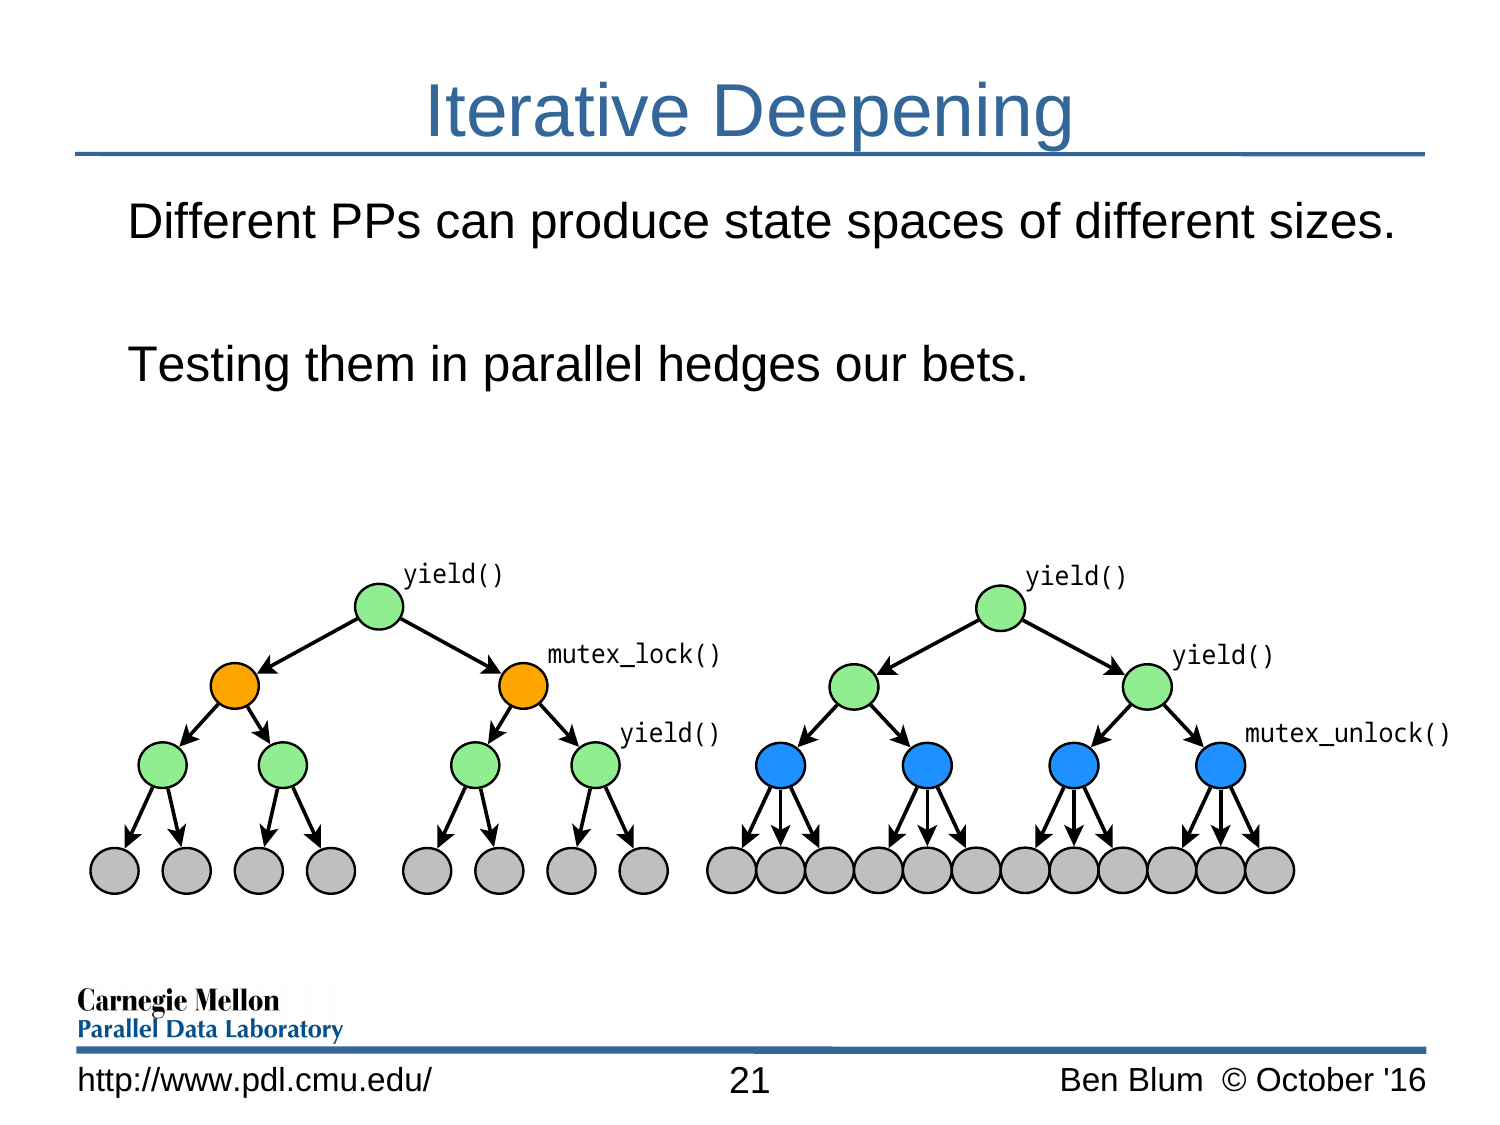

# Iterative Deepening
Different PPs can produce state spaces of different sizes.
Testing them in parallel hedges our bets.
21